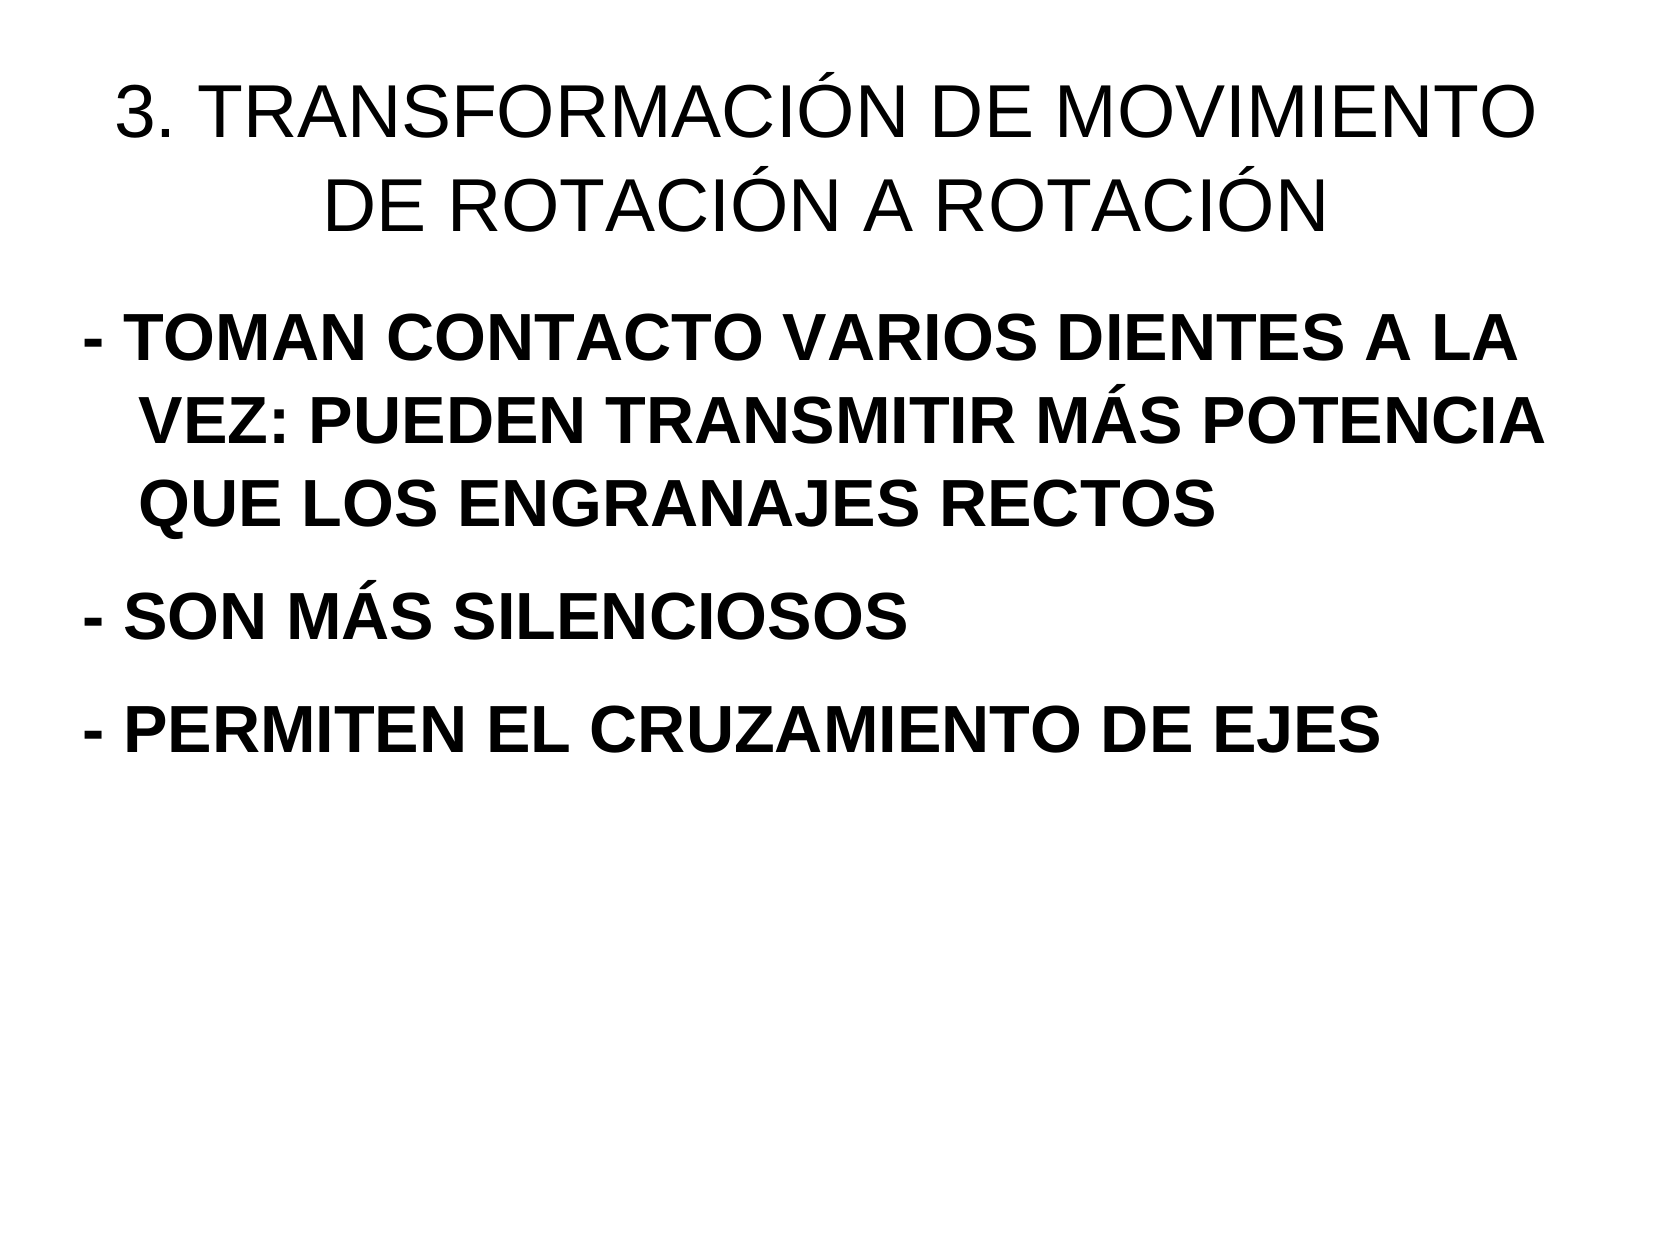

# 3. TRANSFORMACIÓN DE MOVIMIENTO DE ROTACIÓN A ROTACIÓN
- TOMAN CONTACTO VARIOS DIENTES A LA VEZ: PUEDEN TRANSMITIR MÁS POTENCIA QUE LOS ENGRANAJES RECTOS
- SON MÁS SILENCIOSOS
- PERMITEN EL CRUZAMIENTO DE EJES